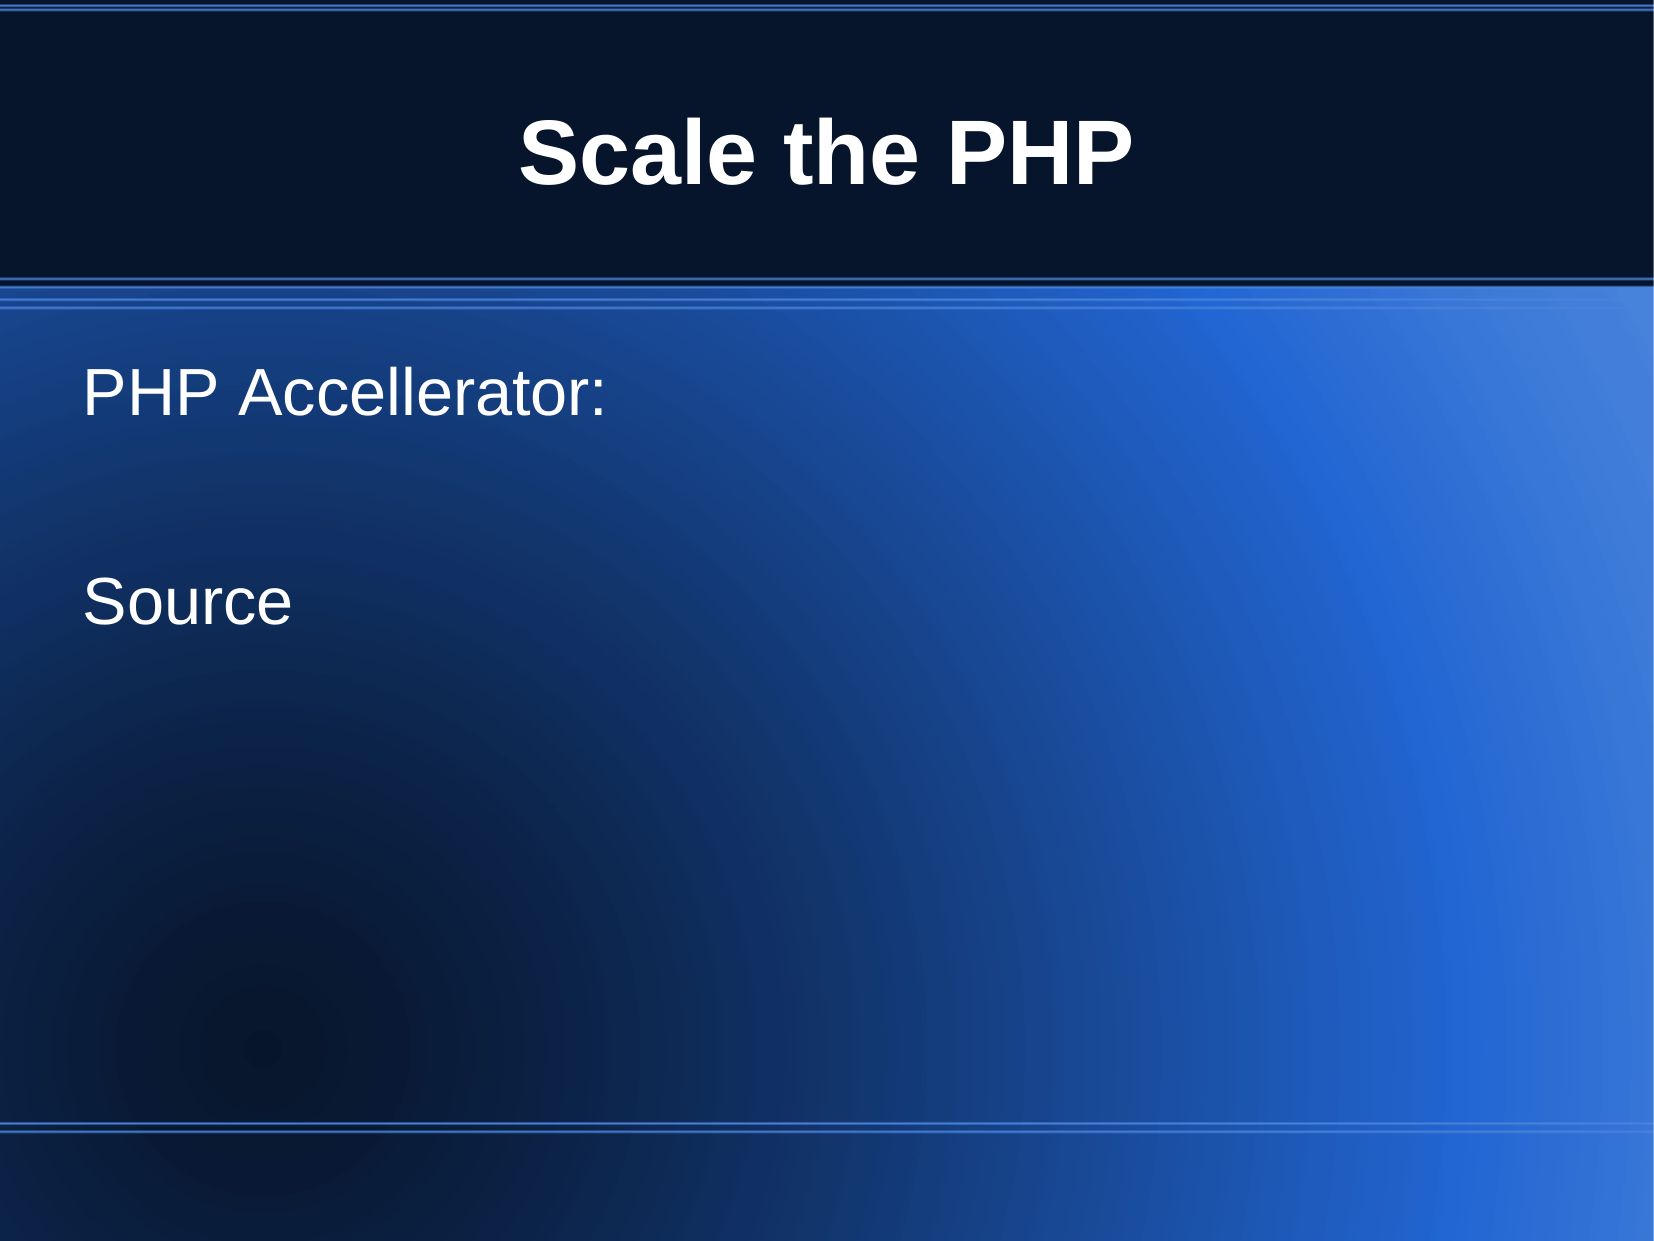

# Scale the PHP
PHP Accellerator:
Source